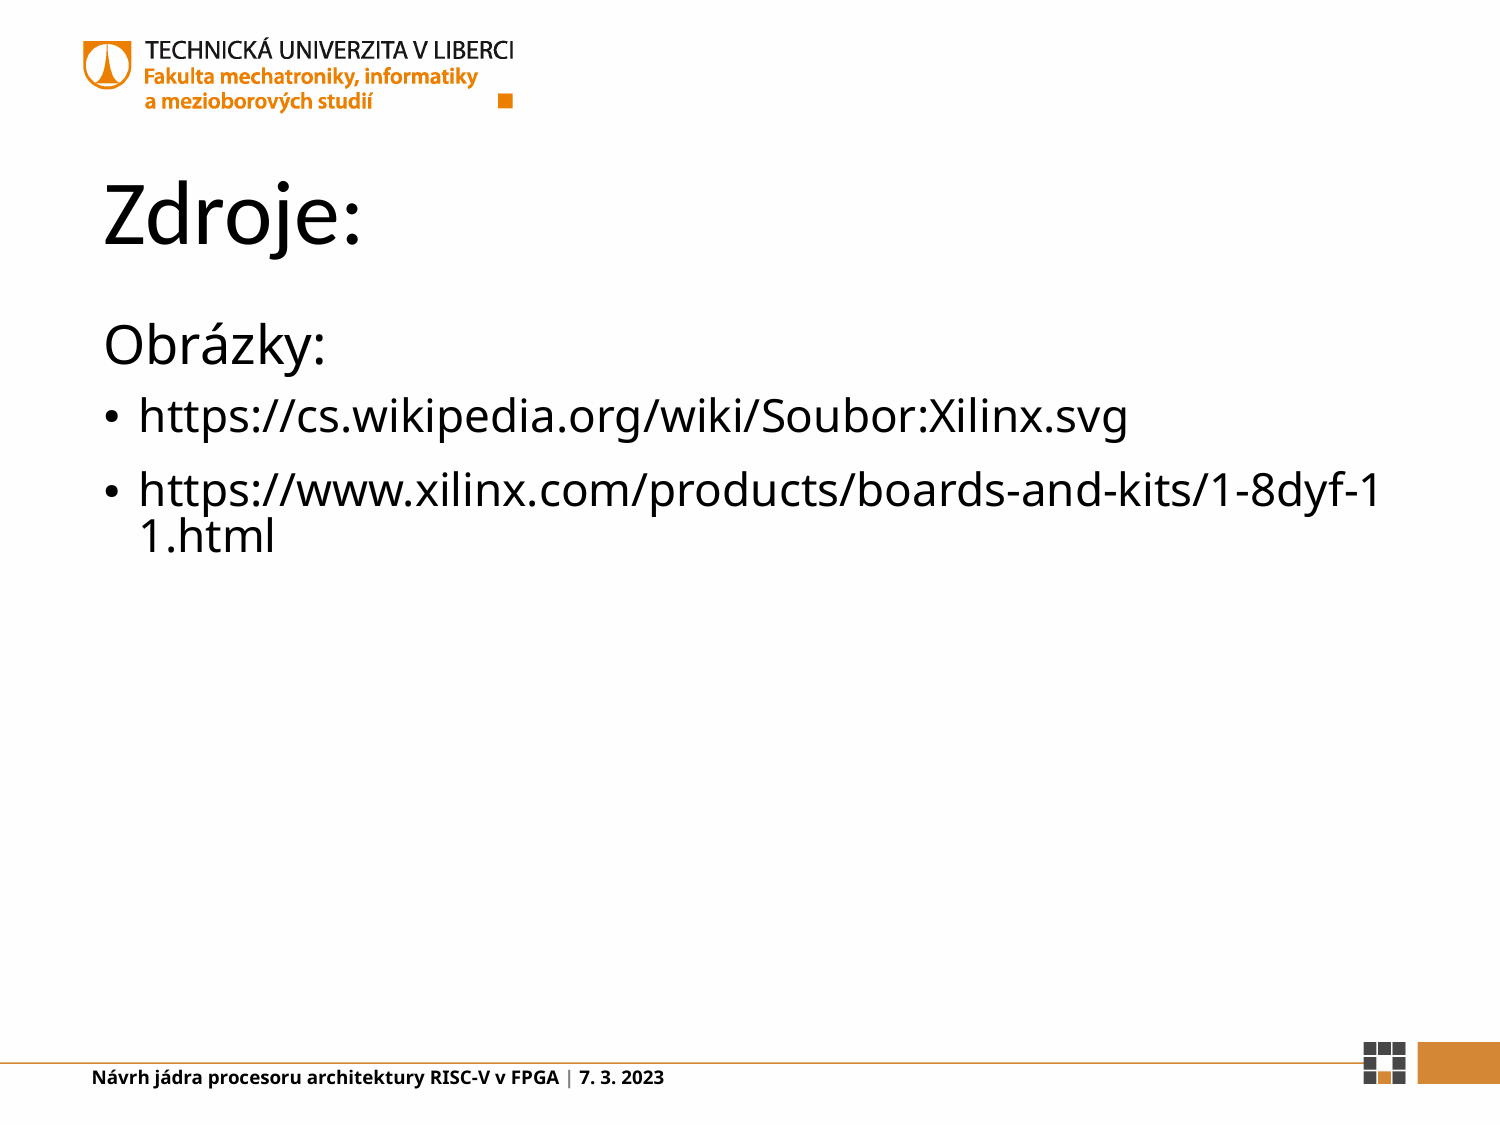

# Zdroje:
Obrázky:
https://cs.wikipedia.org/wiki/Soubor:Xilinx.svg
https://www.xilinx.com/products/boards-and-kits/1-8dyf-11.html
Návrh jádra procesoru architektury RISC-V v FPGA | 7. 3. 2023